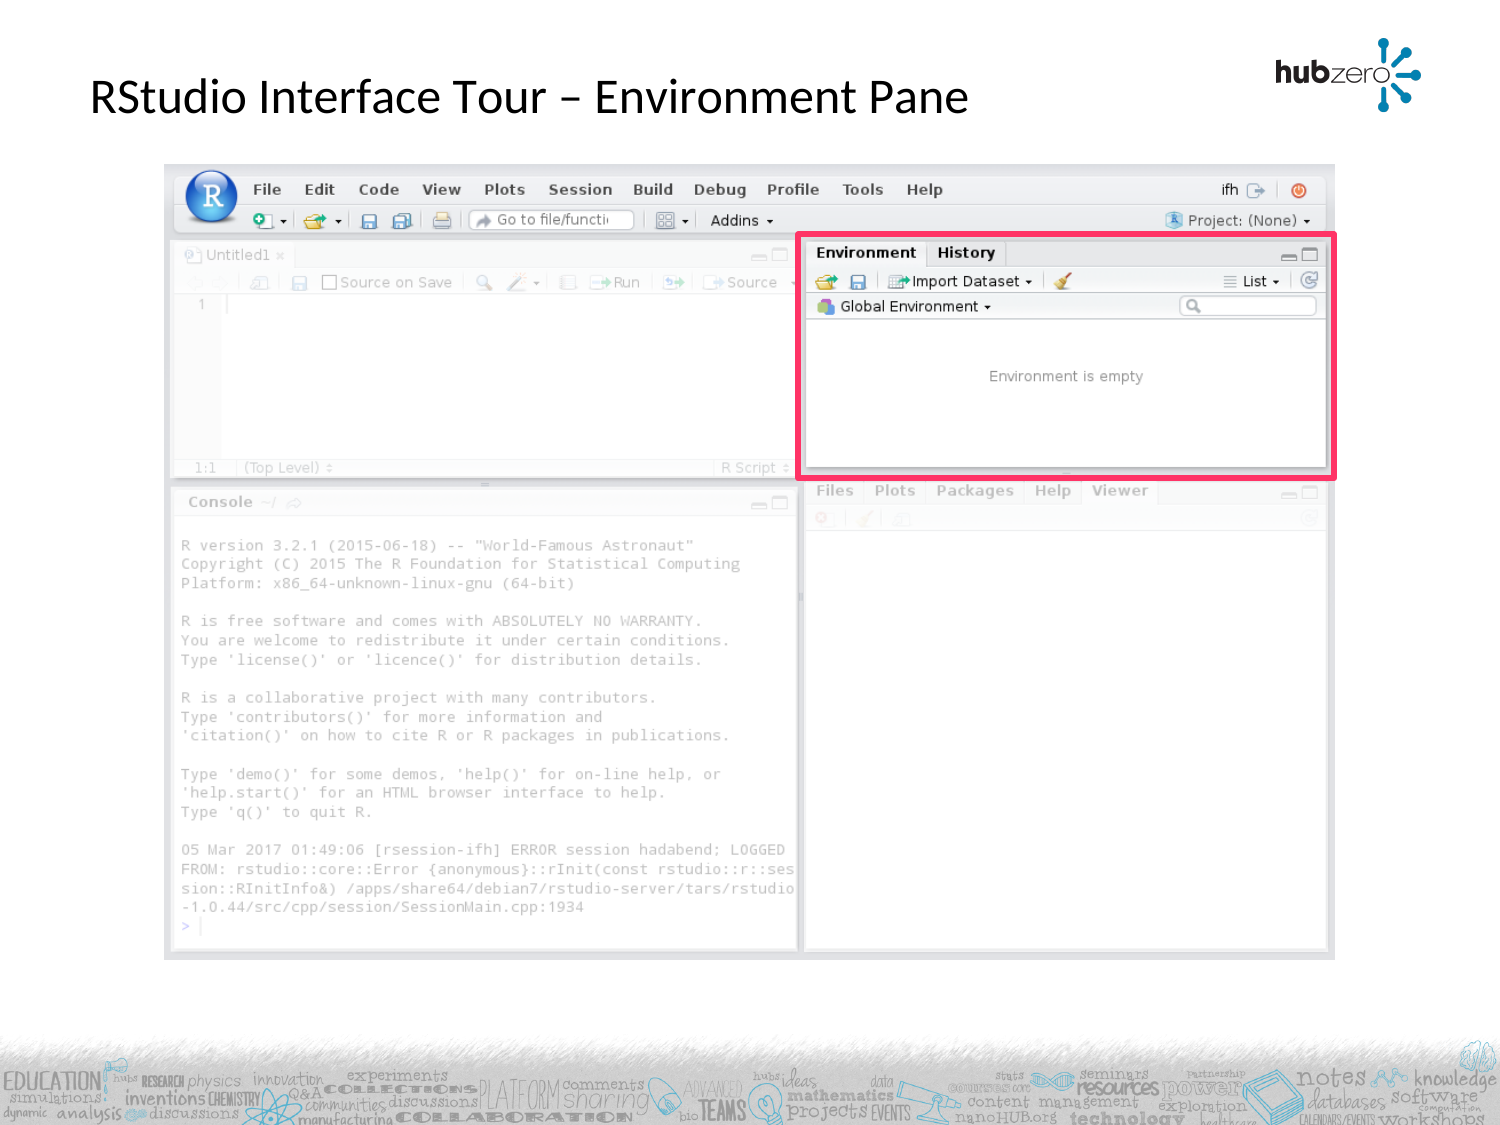

# RStudio Interface Tour – Environment Pane